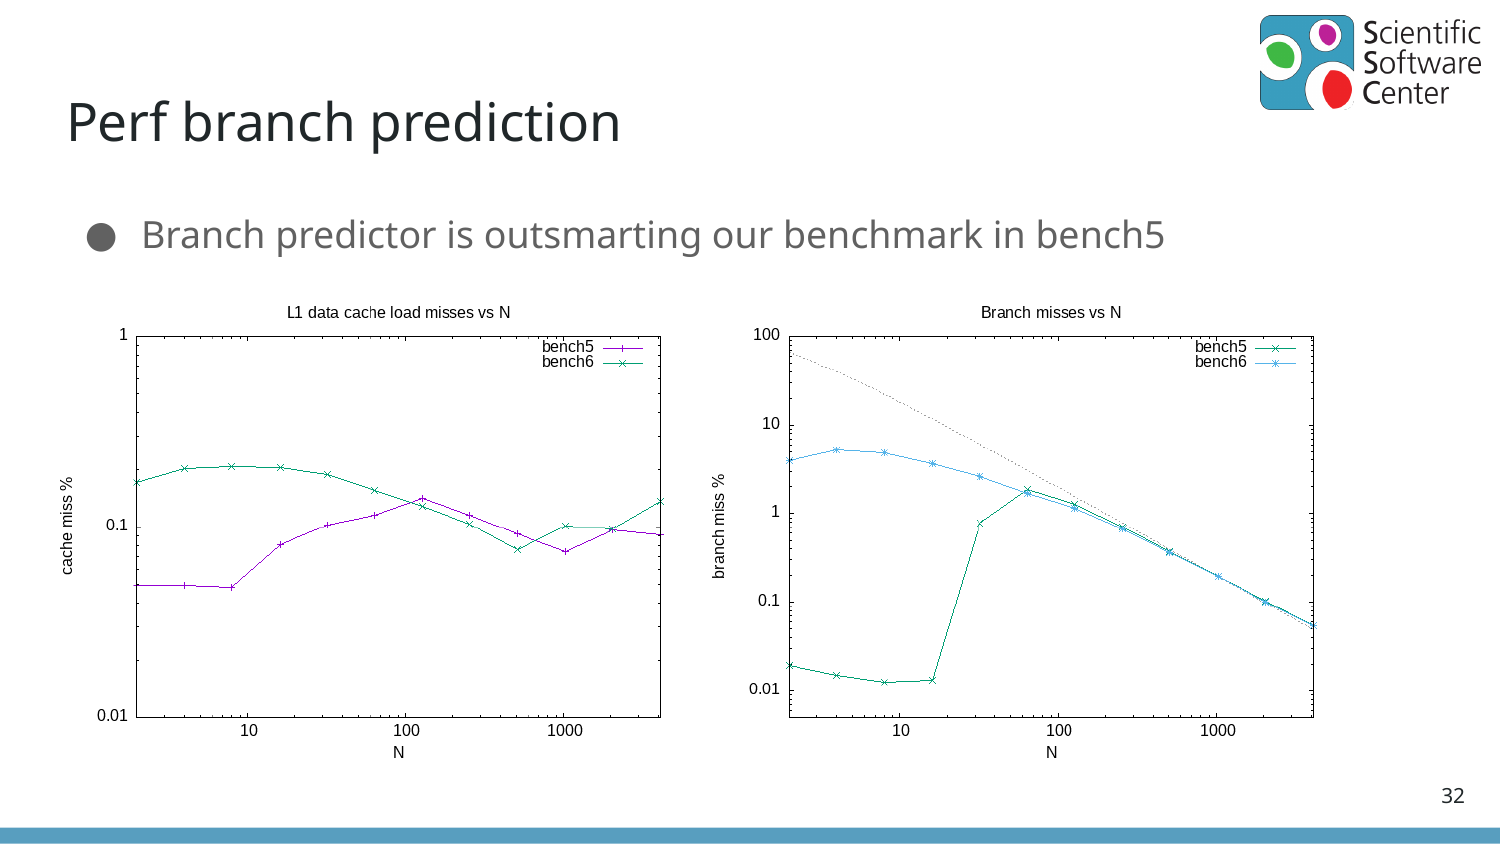

# Perf branch prediction
Branch predictor is outsmarting our benchmark in bench5